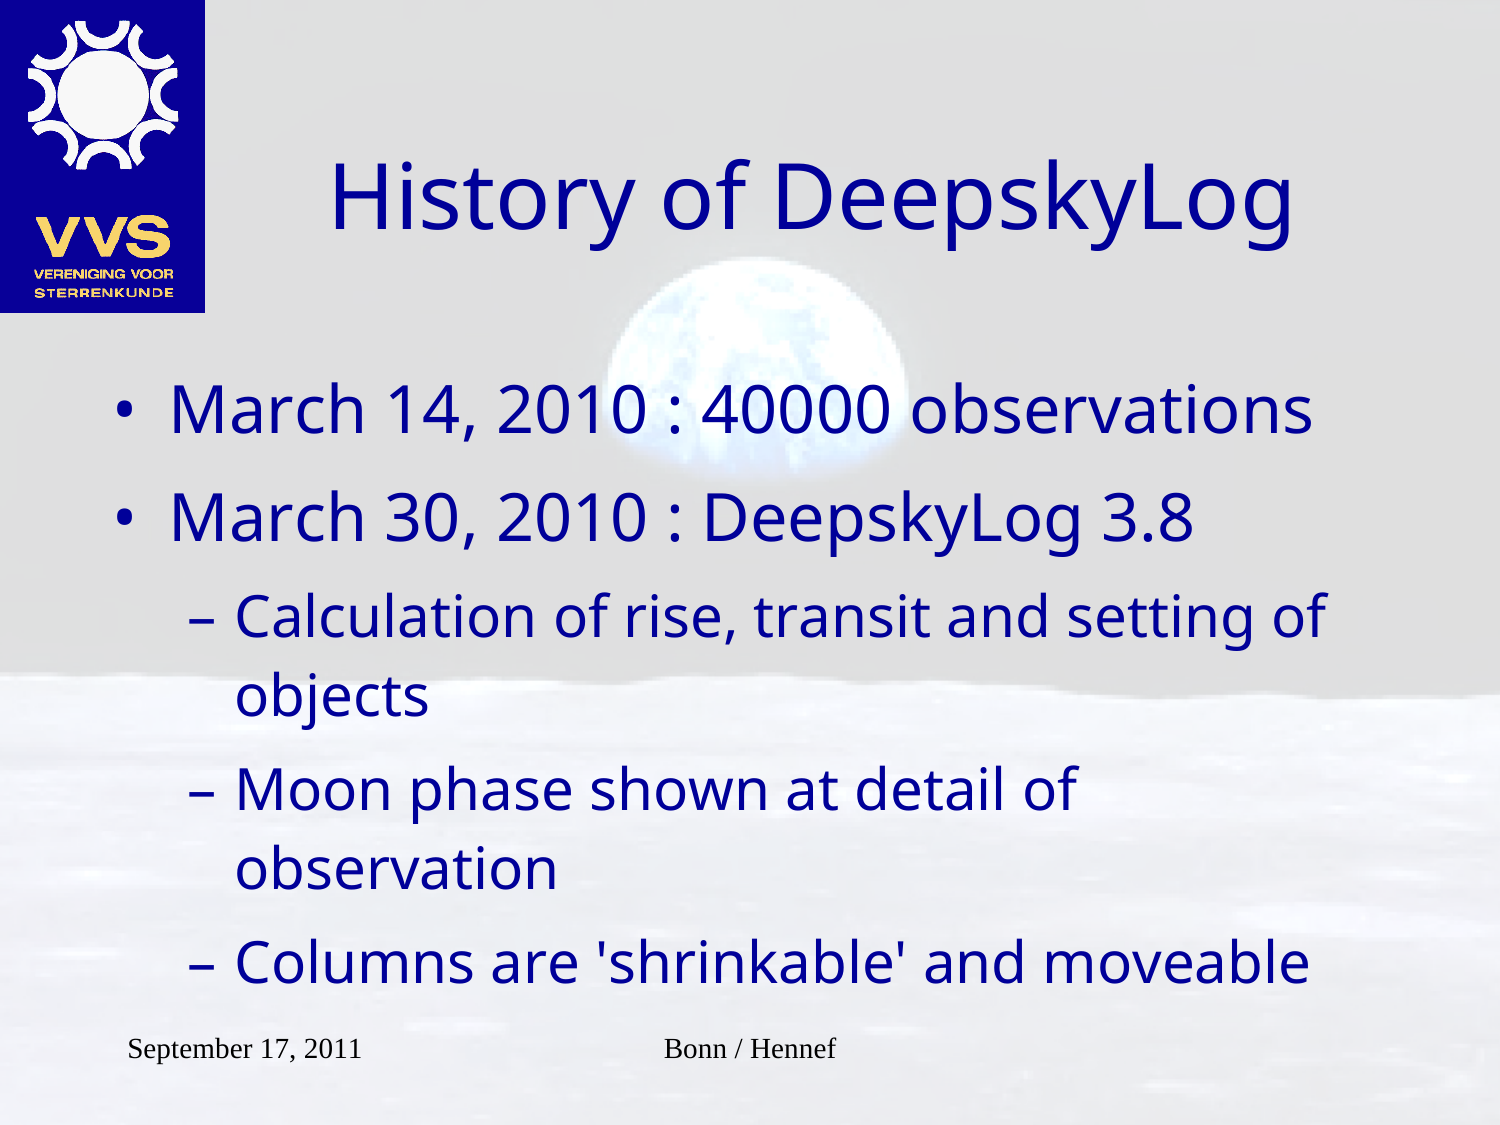

# History of DeepskyLog
March 14, 2010 : 40000 observations
March 30, 2010 : DeepskyLog 3.8
Calculation of rise, transit and setting of objects
Moon phase shown at detail of observation
Columns are 'shrinkable' and moveable
September 17, 2011
Bonn / Hennef